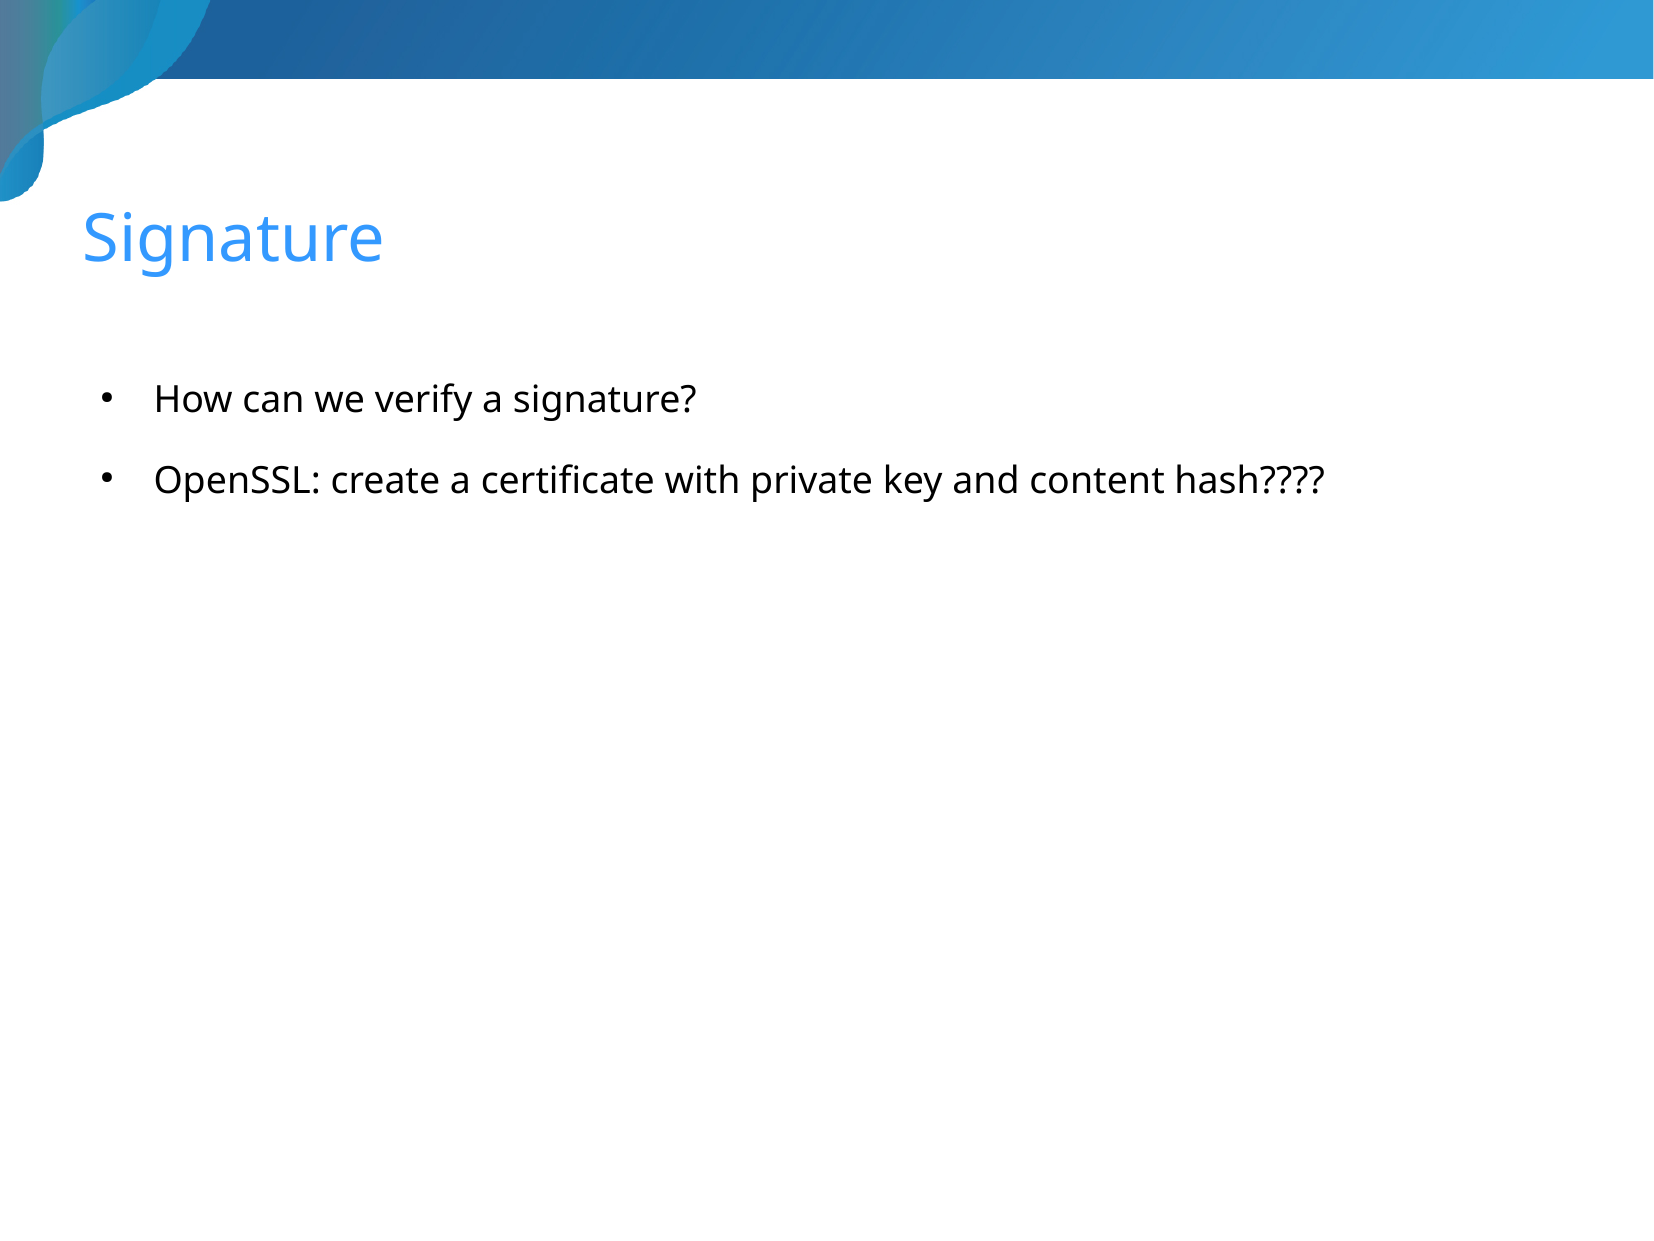

# Signature
How can we verify a signature?
OpenSSL: create a certificate with private key and content hash????